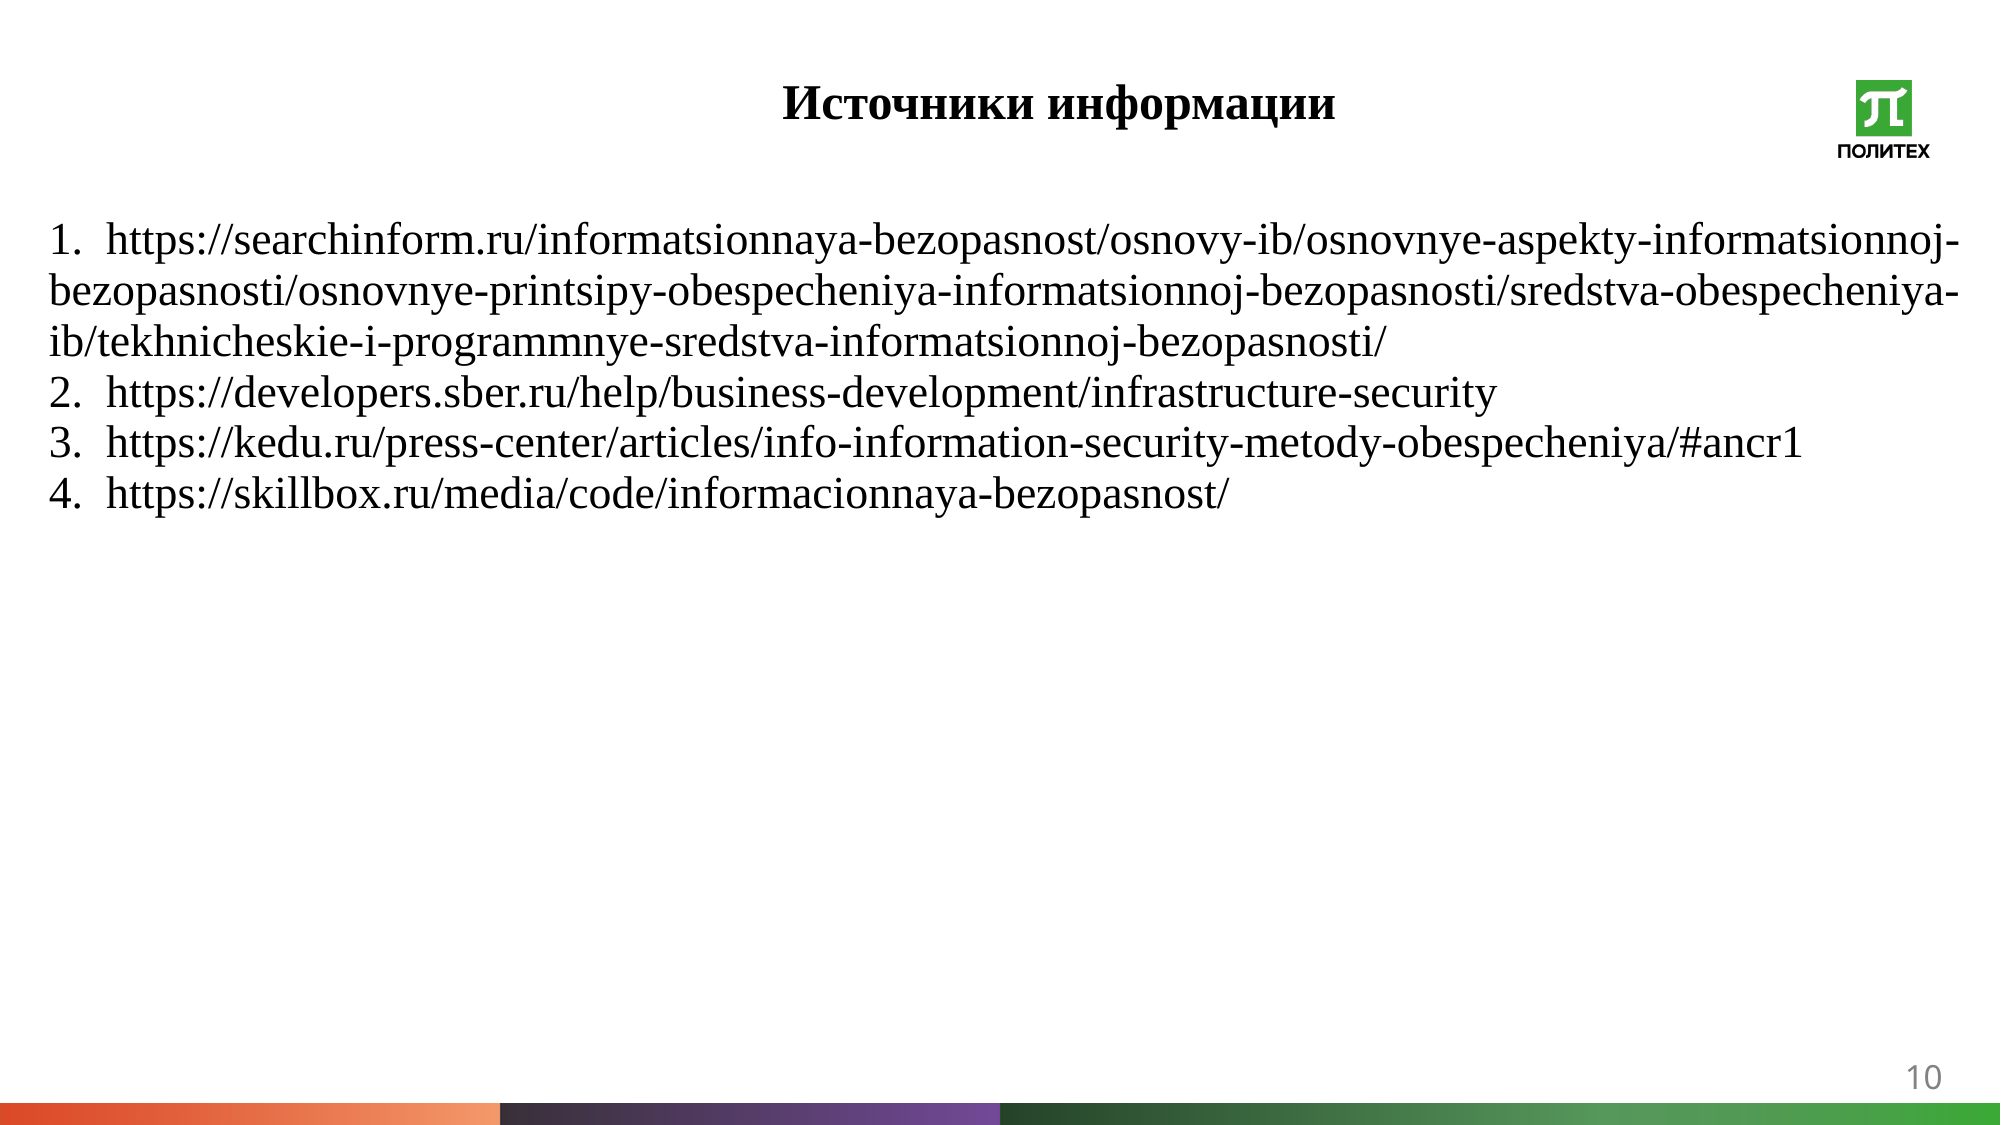

Источники информации
АКТ МЕСТИ
ЗАХВАТ МОСКВЫ
1. https://searchinform.ru/informatsionnaya-bezopasnost/osnovy-ib/osnovnye-aspekty-informatsionnoj-bezopasnosti/osnovnye-printsipy-obespecheniya-informatsionnoj-bezopasnosti/sredstva-obespecheniya-ib/tekhnicheskie-i-programmnye-sredstva-informatsionnoj-bezopasnosti/
2. https://developers.sber.ru/help/business-development/infrastructure-security
3. https://kedu.ru/press-center/articles/info-information-security-metody-obespecheniya/#ancr1
4. https://skillbox.ru/media/code/informacionnaya-bezopasnost/
### Chart
| Category | Столбец 1 |
|---|---|
| None | None |
| None | None |
| None | None |
10